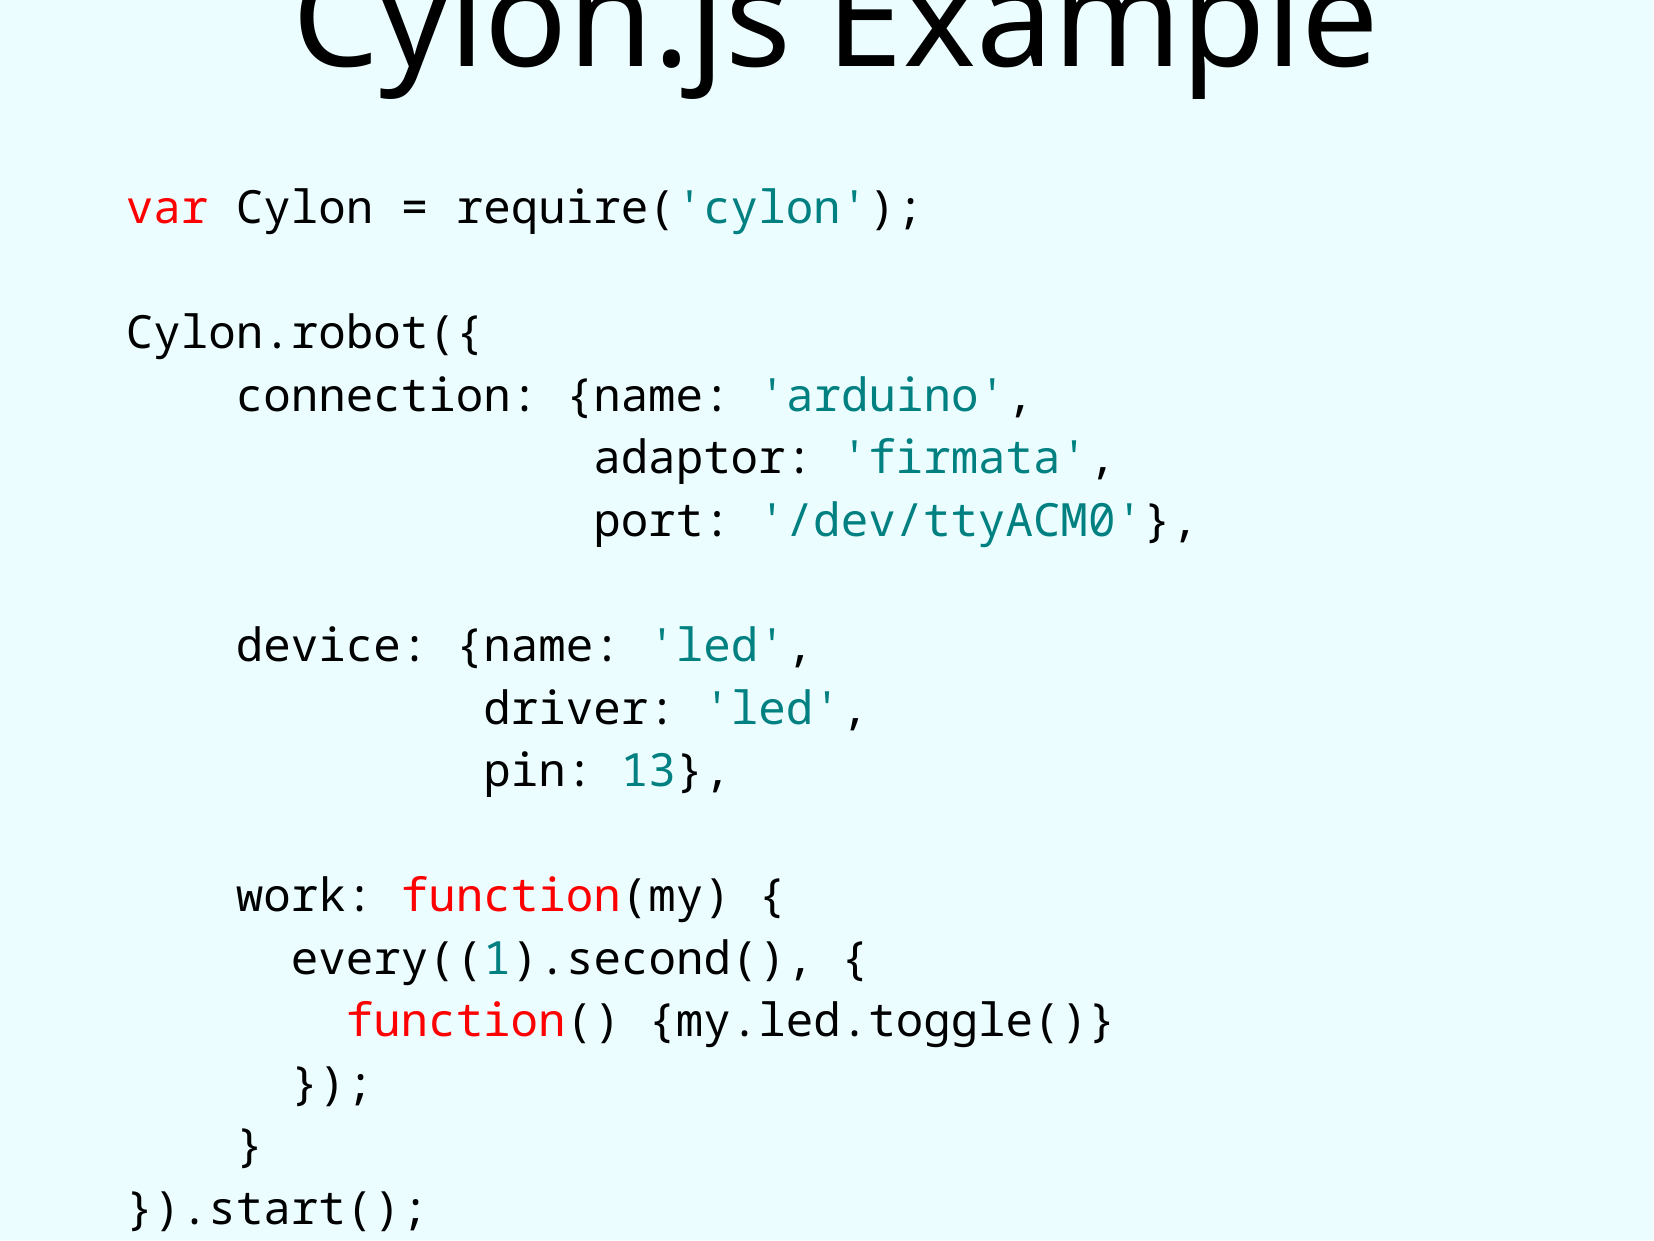

Cylon.js Example
var Cylon = require('cylon');
Cylon.robot({
 connection: {name: 'arduino',
 adaptor: 'firmata',
 port: '/dev/ttyACM0'},
 device: {name: 'led',
 driver: 'led',
 pin: 13},
 work: function(my) {
 every((1).second(), {
 function() {my.led.toggle()}
 });
 }
}).start();